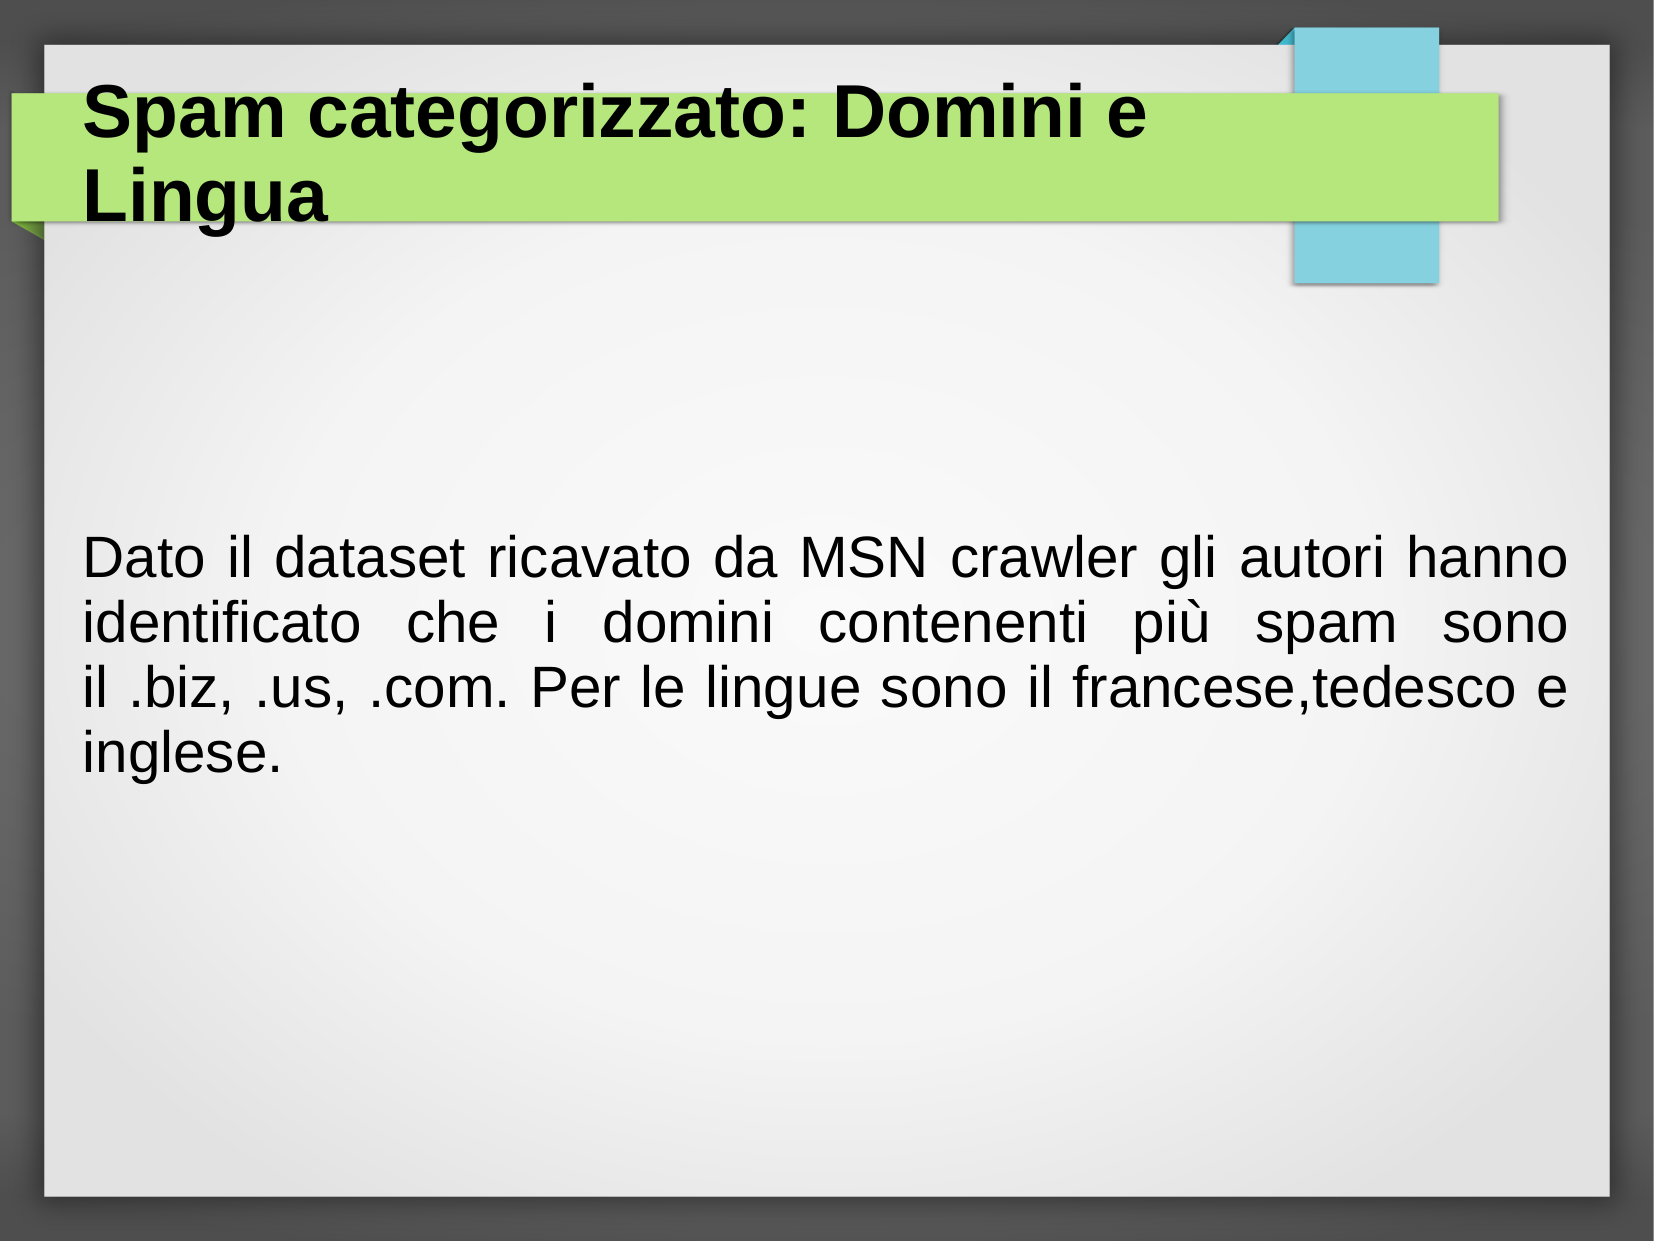

# Spam categorizzato: Domini e Lingua
Dato il dataset ricavato da MSN crawler gli autori hanno identificato che i domini contenenti più spam sono il .biz, .us, .com. Per le lingue sono il francese,tedesco e inglese.